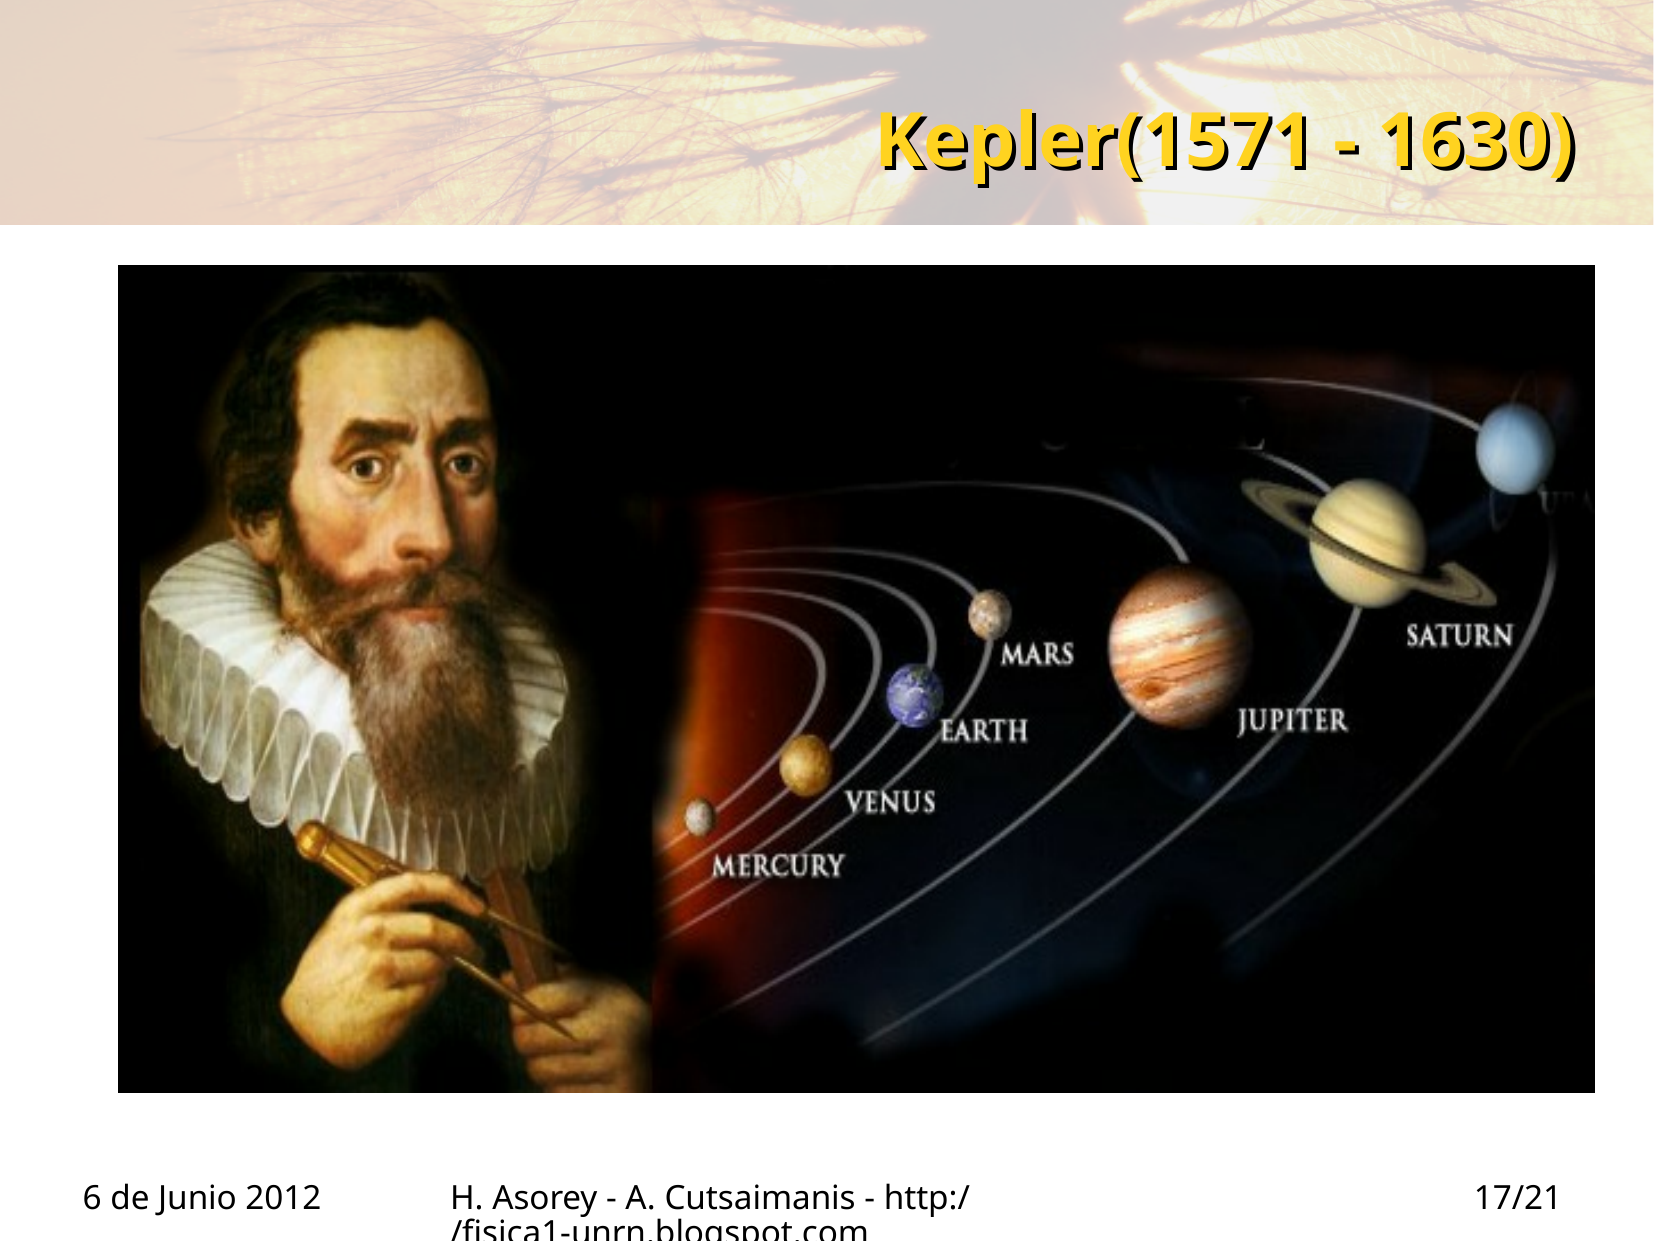

# Kepler(1571 - 1630)
6 de Junio 2012
H. Asorey - A. Cutsaimanis - http://fisica1-unrn.blogspot.com
17